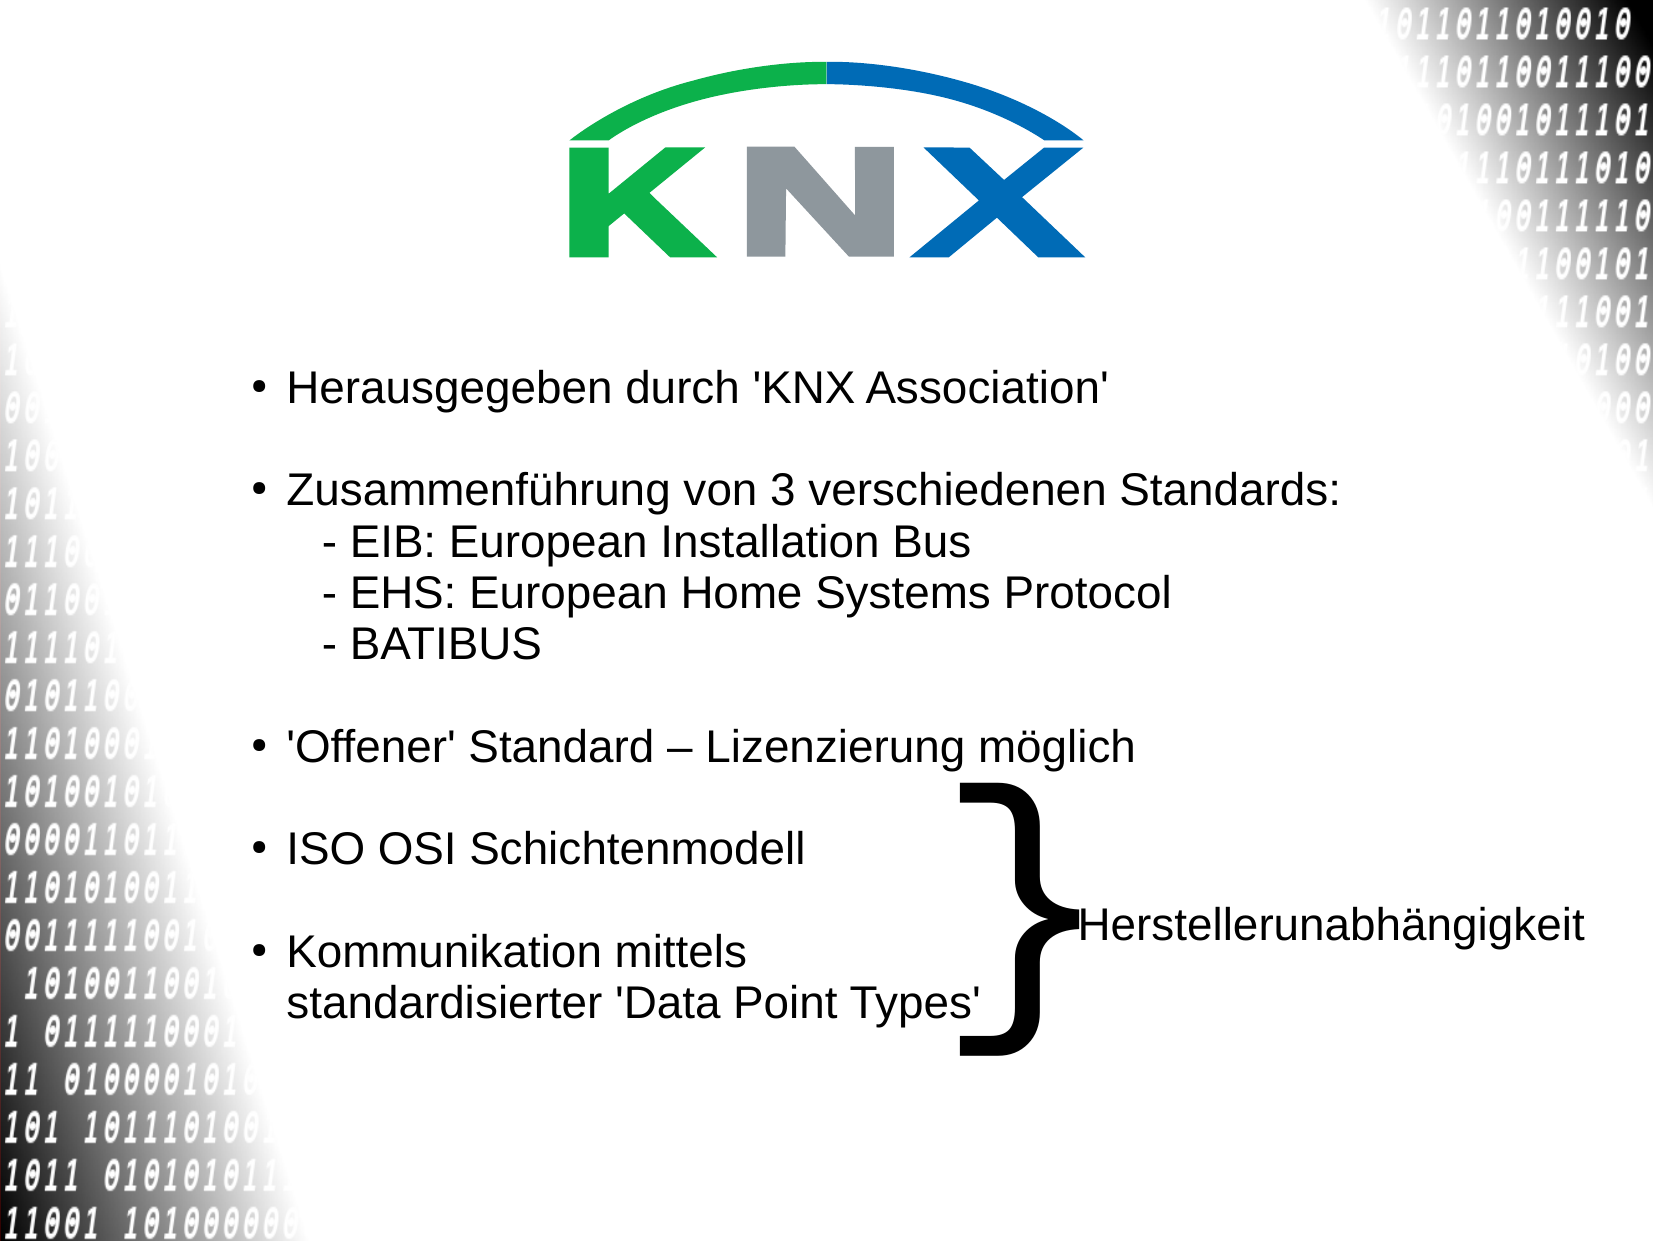

#
Herausgegeben durch 'KNX Association'
Zusammenführung von 3 verschiedenen Standards:
- EIB: European Installation Bus
- EHS: European Home Systems Protocol
- BATIBUS
'Offener' Standard – Lizenzierung möglich
ISO OSI Schichtenmodell
Kommunikation mittels
standardisierter 'Data Point Types'
}
Herstellerunabhängigkeit